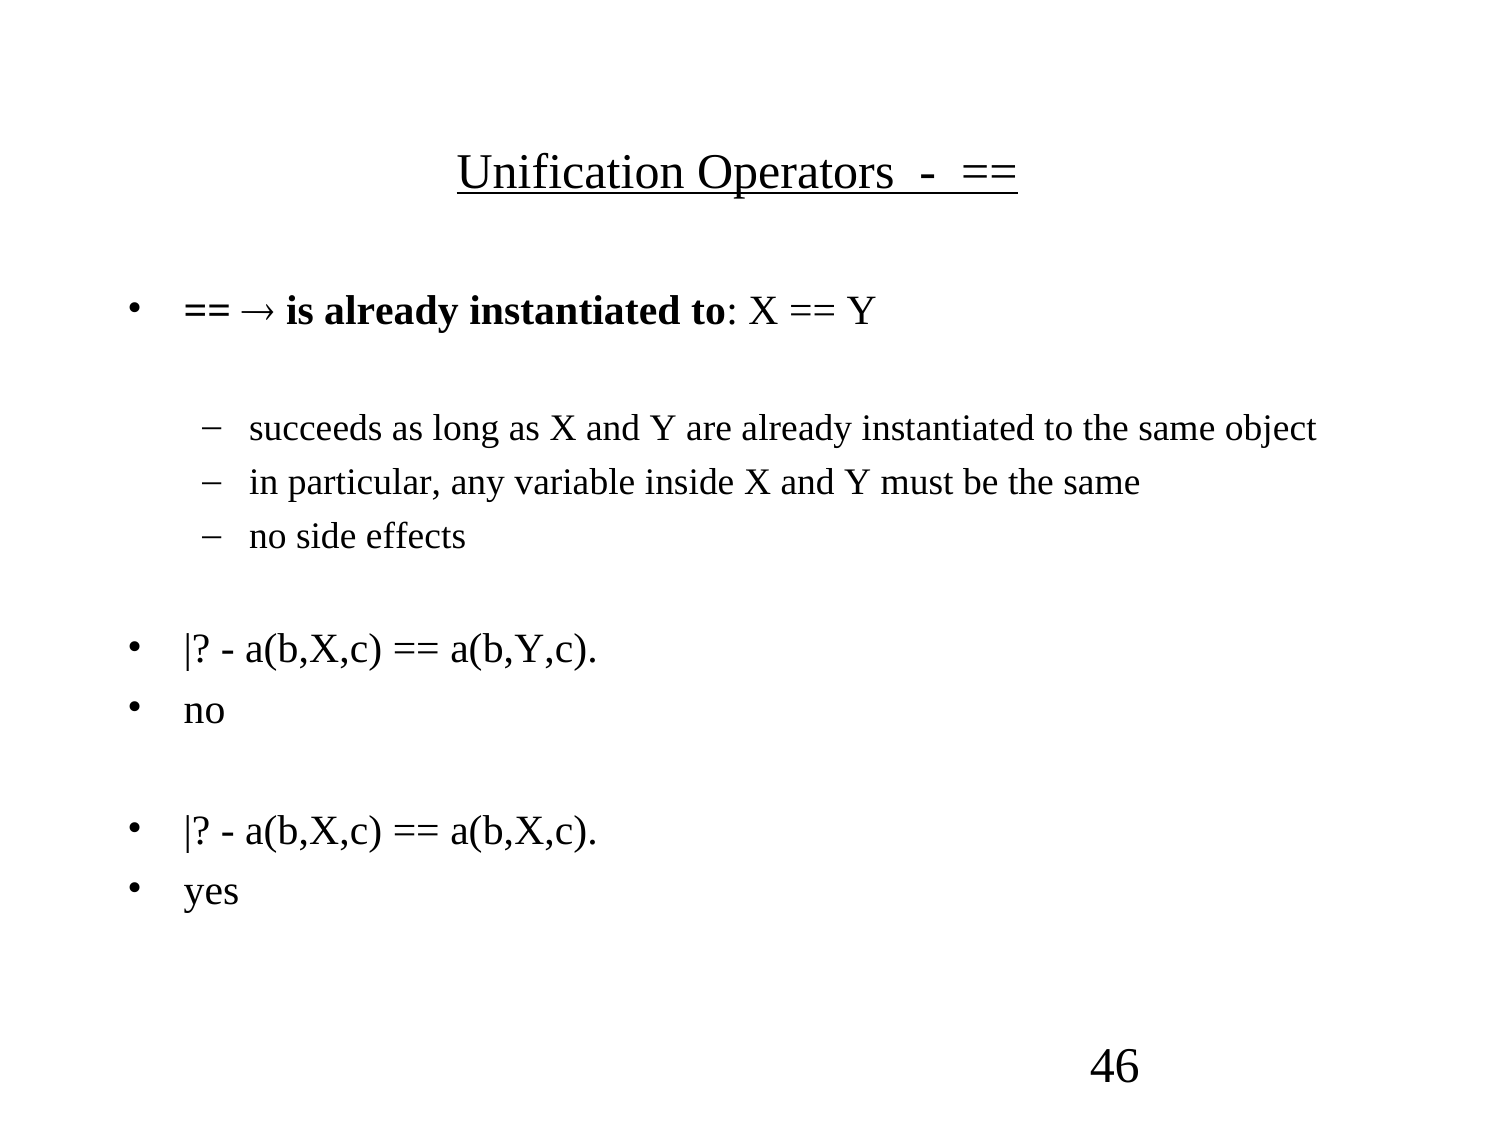

# Unification Operators - ==
==  is already instantiated to: X == Y
succeeds as long as X and Y are already instantiated to the same object
in particular, any variable inside X and Y must be the same
no side effects
|? - a(b,X,c) == a(b,Y,c).
no
|? - a(b,X,c) == a(b,X,c).
yes
46